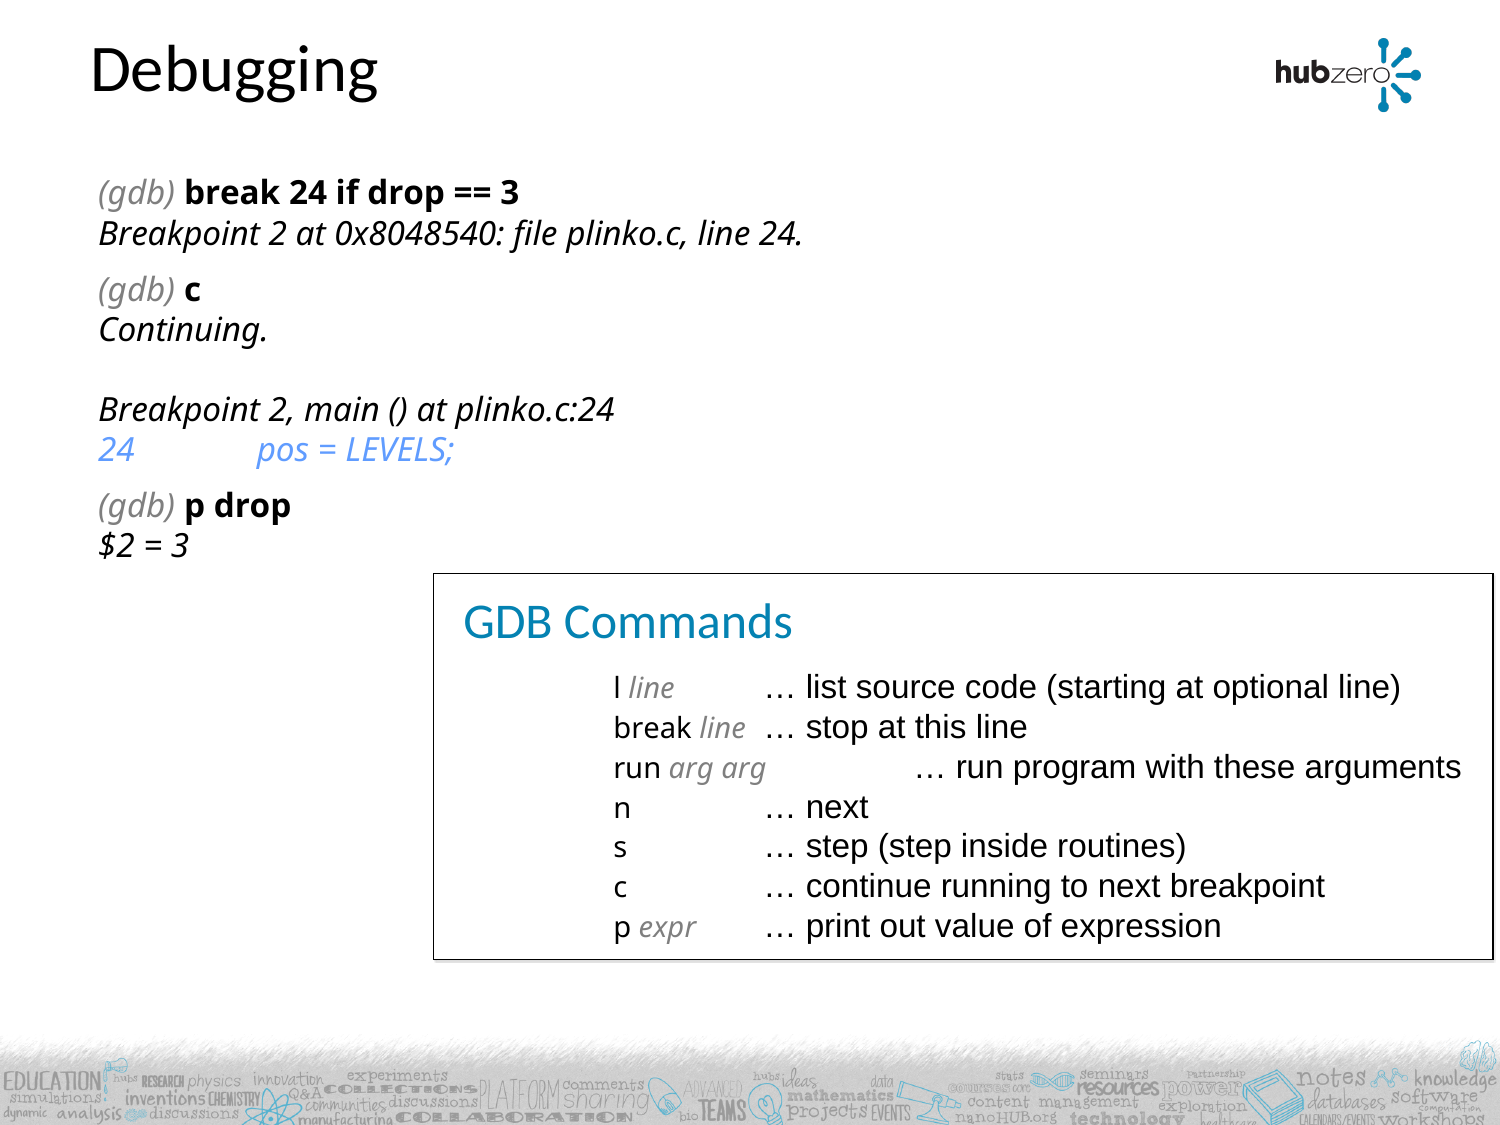

Debugging
(gdb) break 24 if drop == 3
Breakpoint 2 at 0x8048540: file plinko.c, line 24.
(gdb) c
Continuing.
Breakpoint 2, main () at plinko.c:24
24 pos = LEVELS;
(gdb) p drop
$2 = 3
GDB Commands
	l line	… list source code (starting at optional line)
	break line	… stop at this line
	run arg arg	… run program with these arguments
	n	… next
	s	… step (step inside routines)
	c	… continue running to next breakpoint
	p expr	… print out value of expression